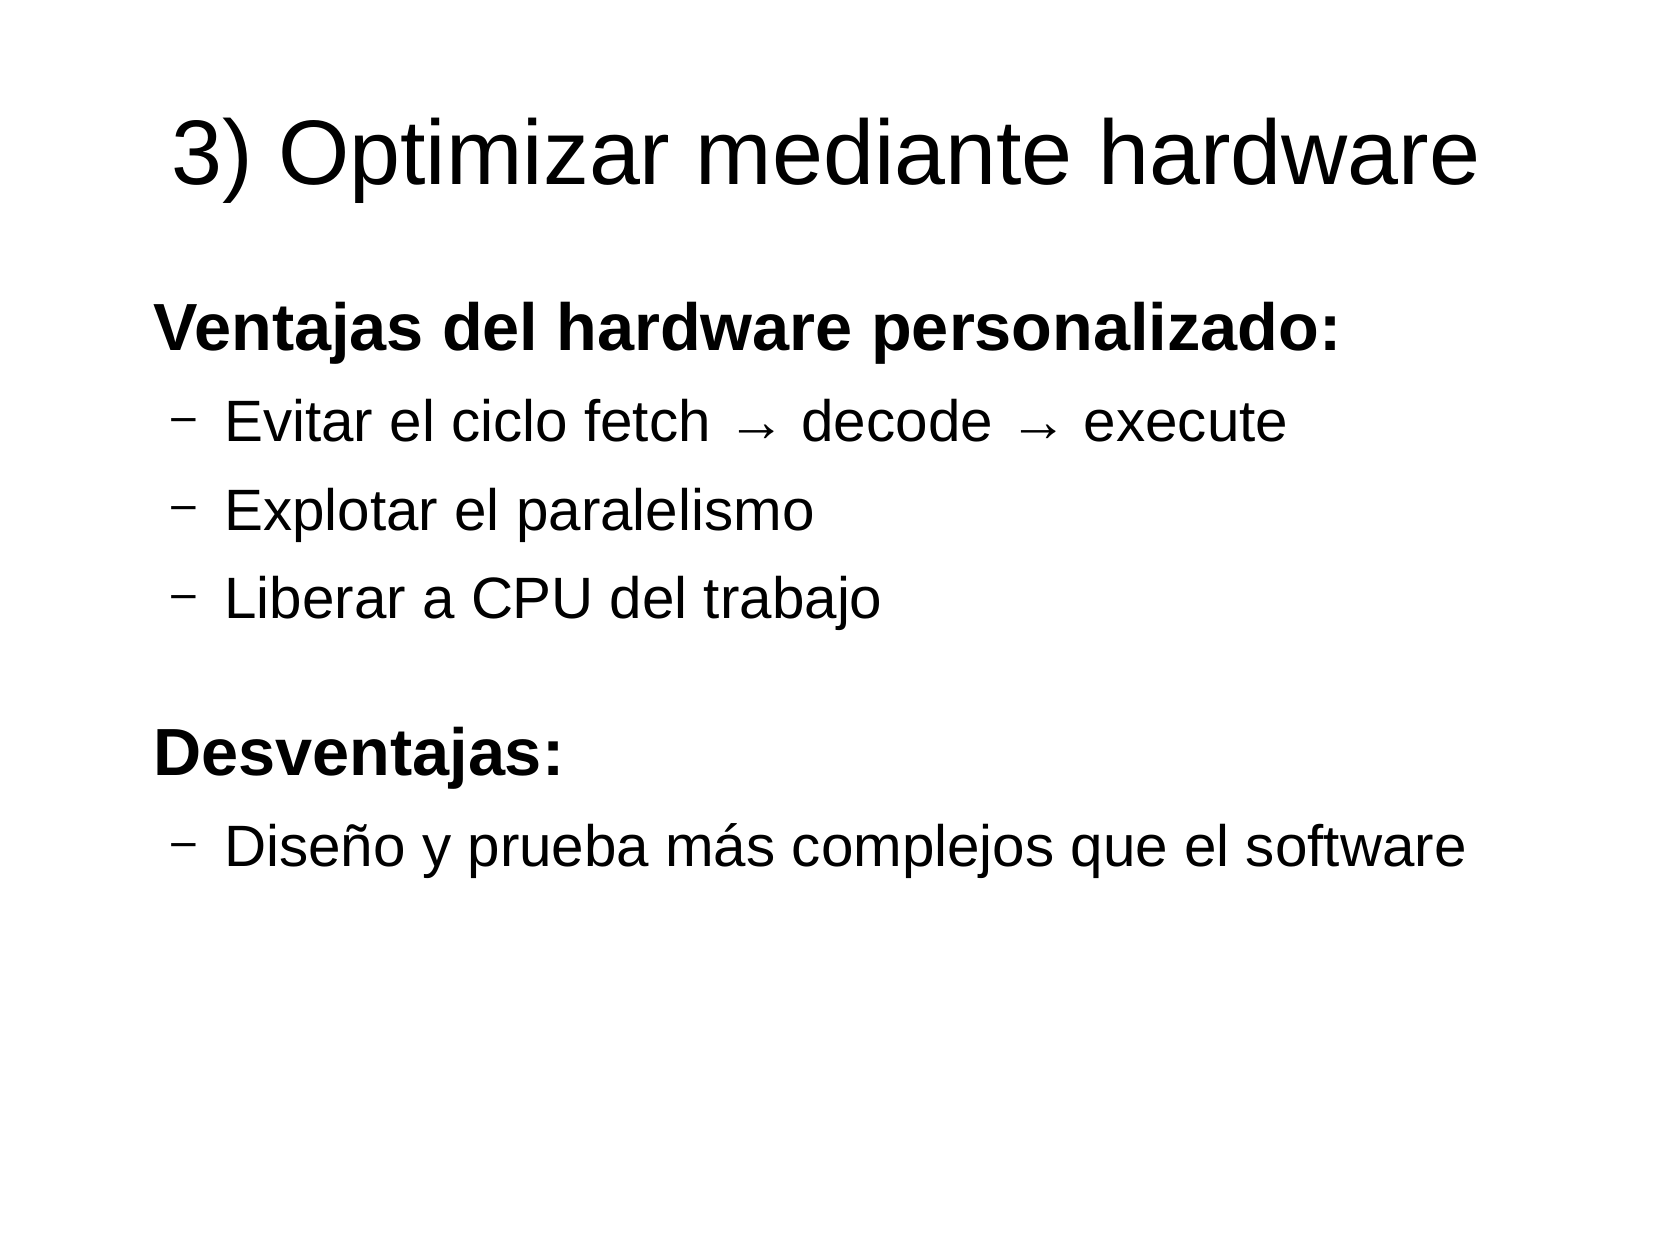

# 3) Optimizar mediante hardware
Ventajas del hardware personalizado:
Evitar el ciclo fetch → decode → execute
Explotar el paralelismo
Liberar a CPU del trabajo
Desventajas:
Diseño y prueba más complejos que el software